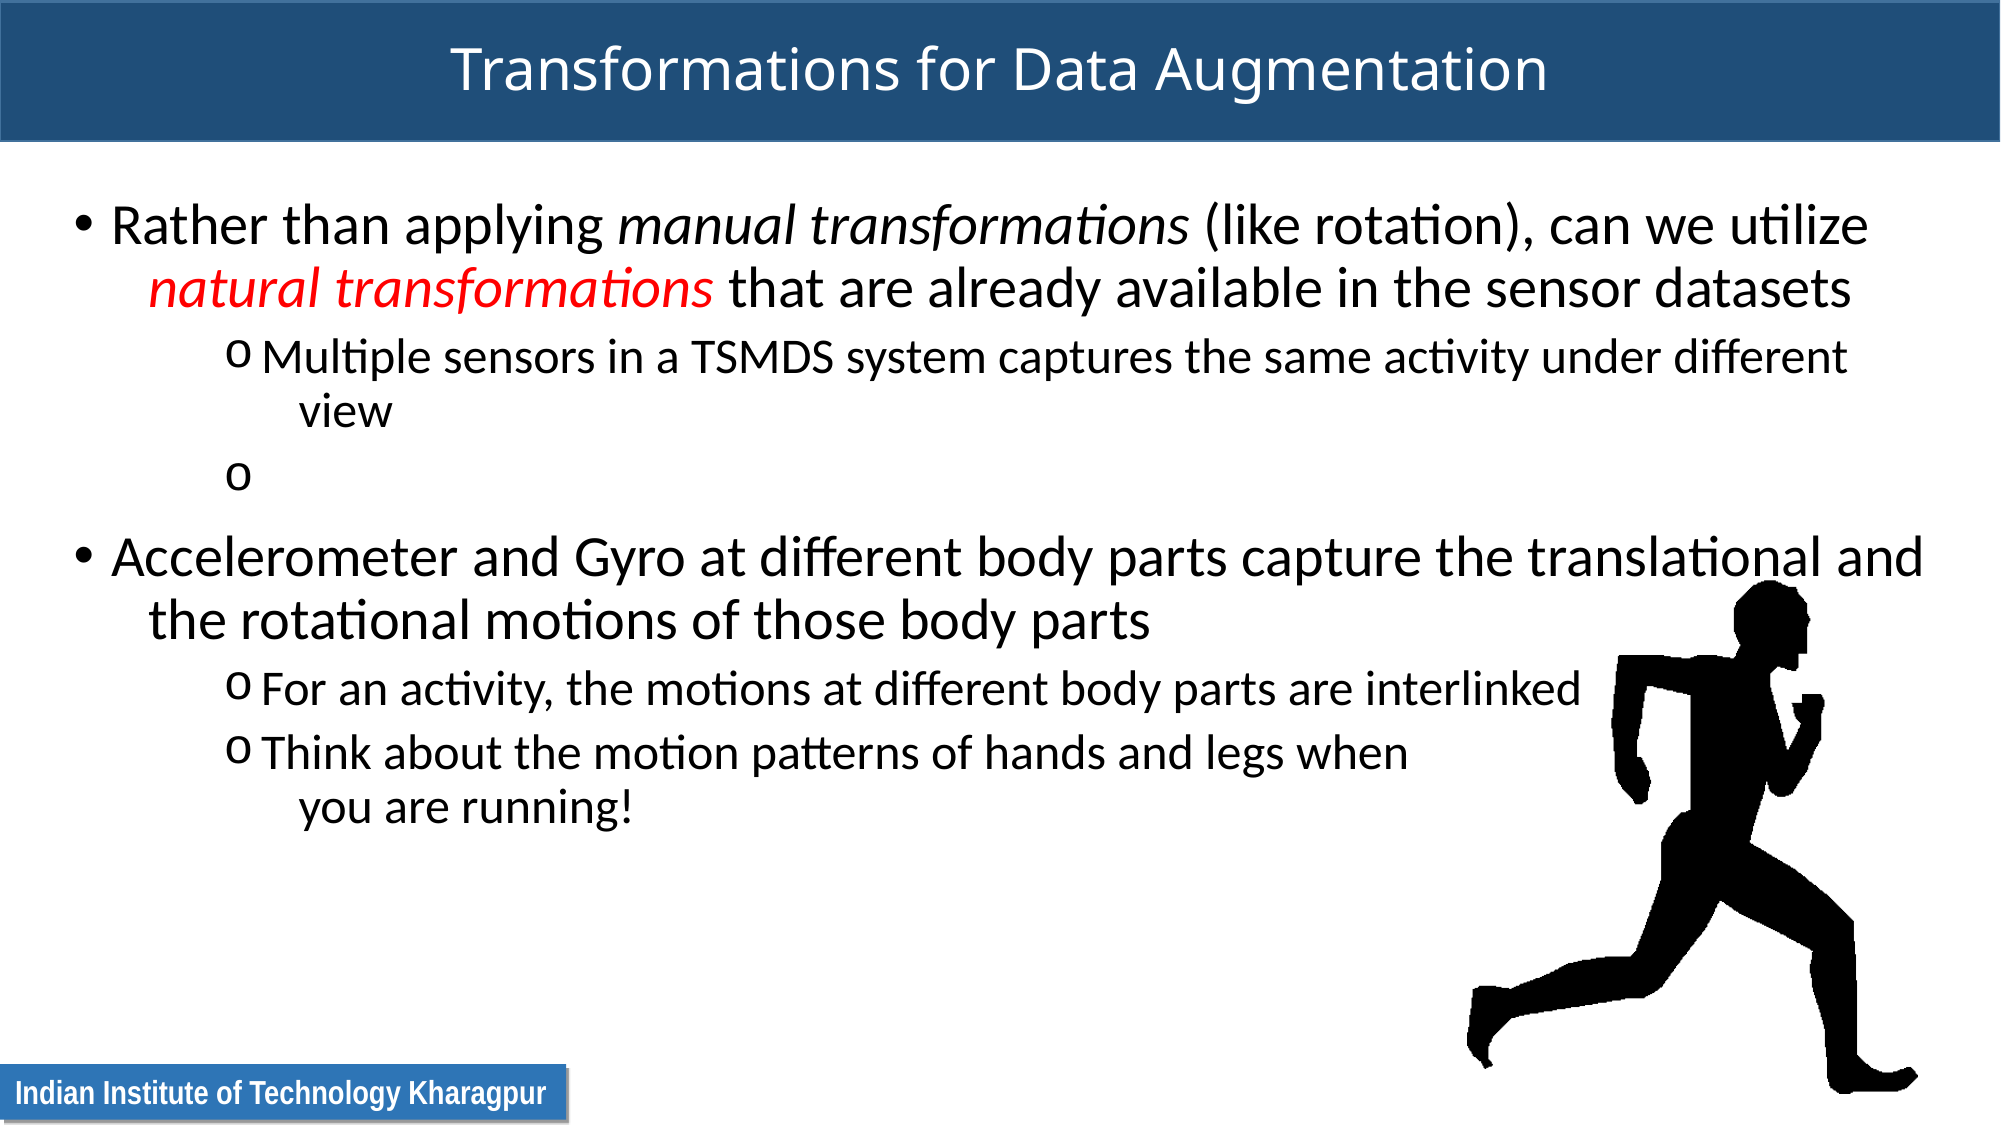

Transformations for Data Augmentation
# Rather than applying manual transformations (like rotation), can we utilize natural transformations that are already available in the sensor datasets
Multiple sensors in a TSMDS system captures the same activity under different view
Accelerometer and Gyro at different body parts capture the translational and the rotational motions of those body parts
For an activity, the motions at different body parts are interlinked
Think about the motion patterns of hands and legs when
you are running!